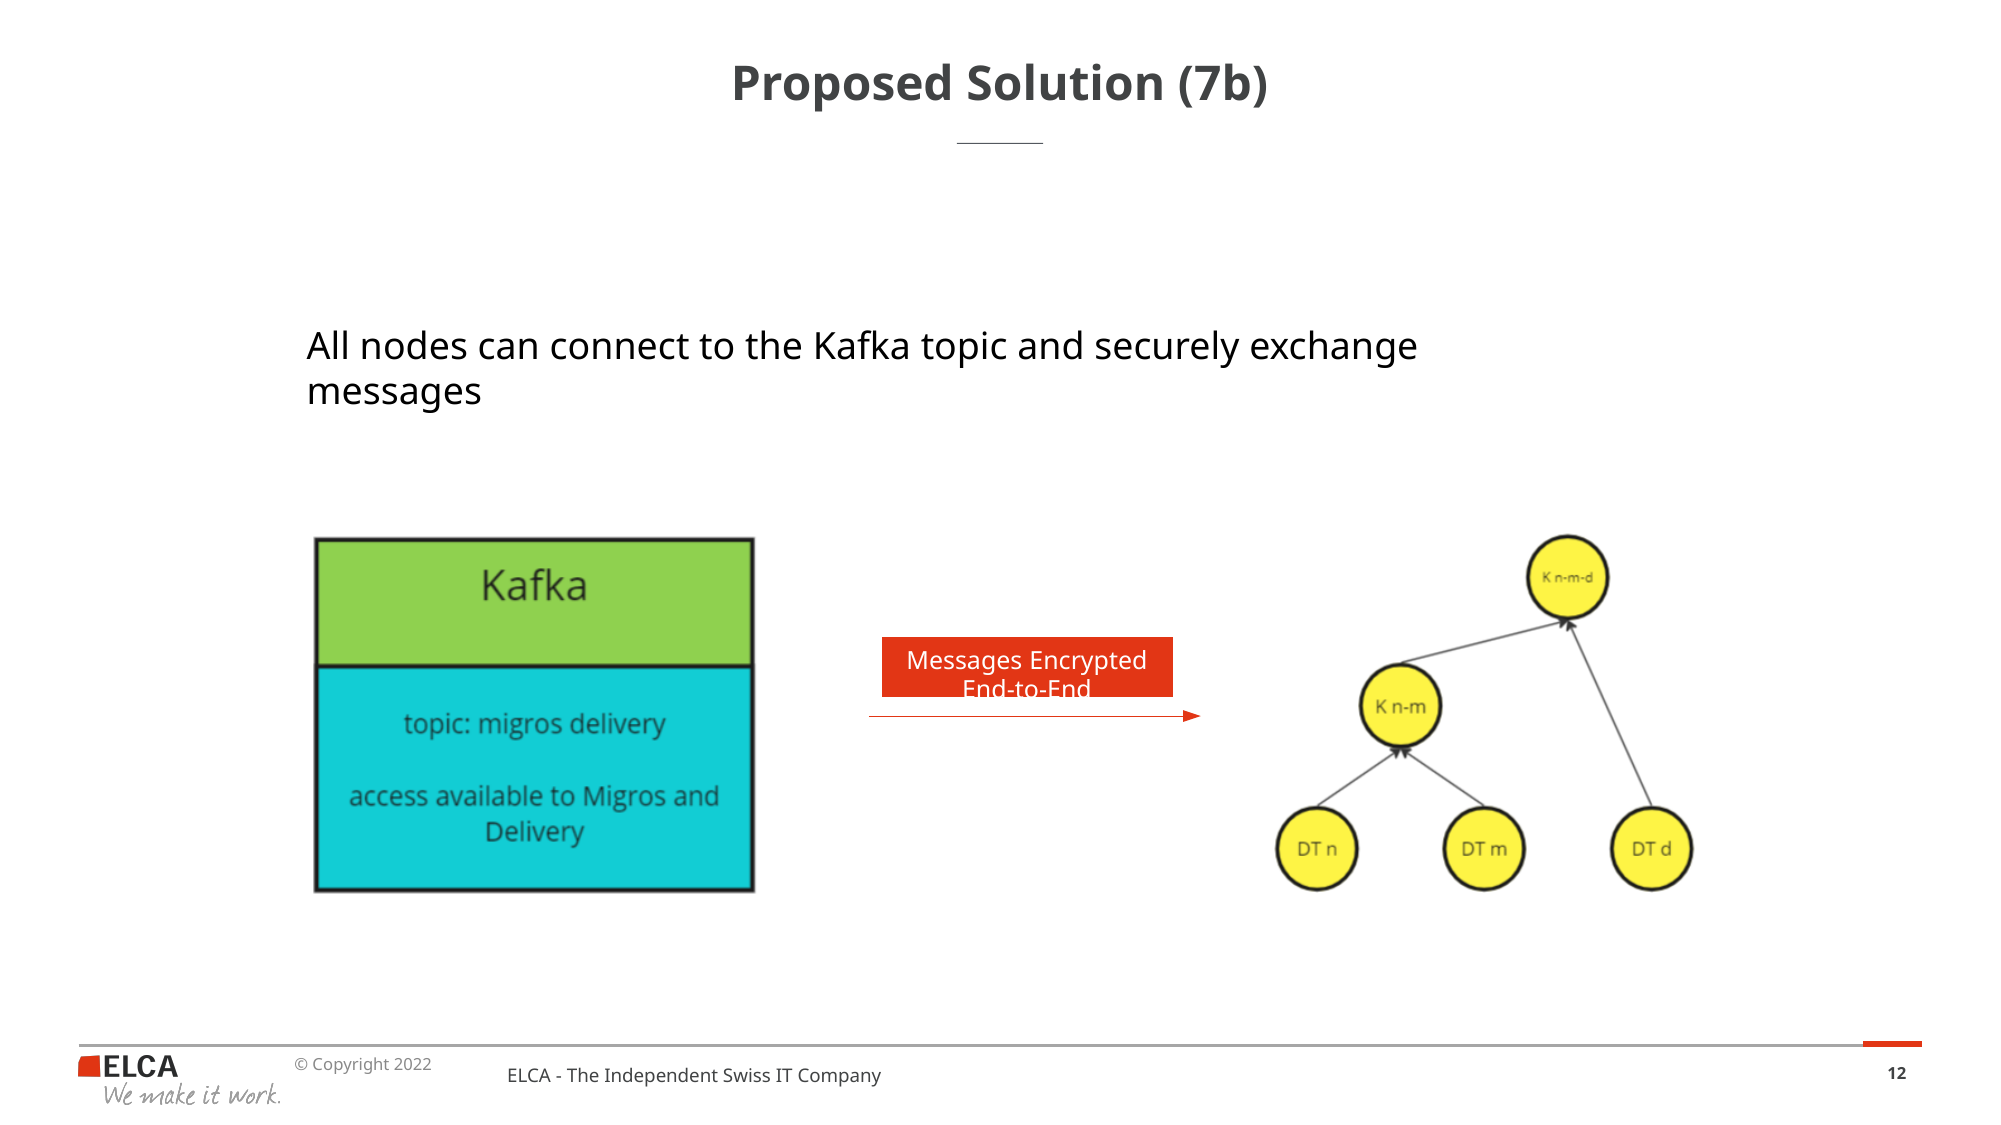

# Proposed Solution (7b)
All nodes can connect to the Kafka topic and securely exchange messages
Messages Encrypted End-to-End
ELCA - The Independent Swiss IT Company